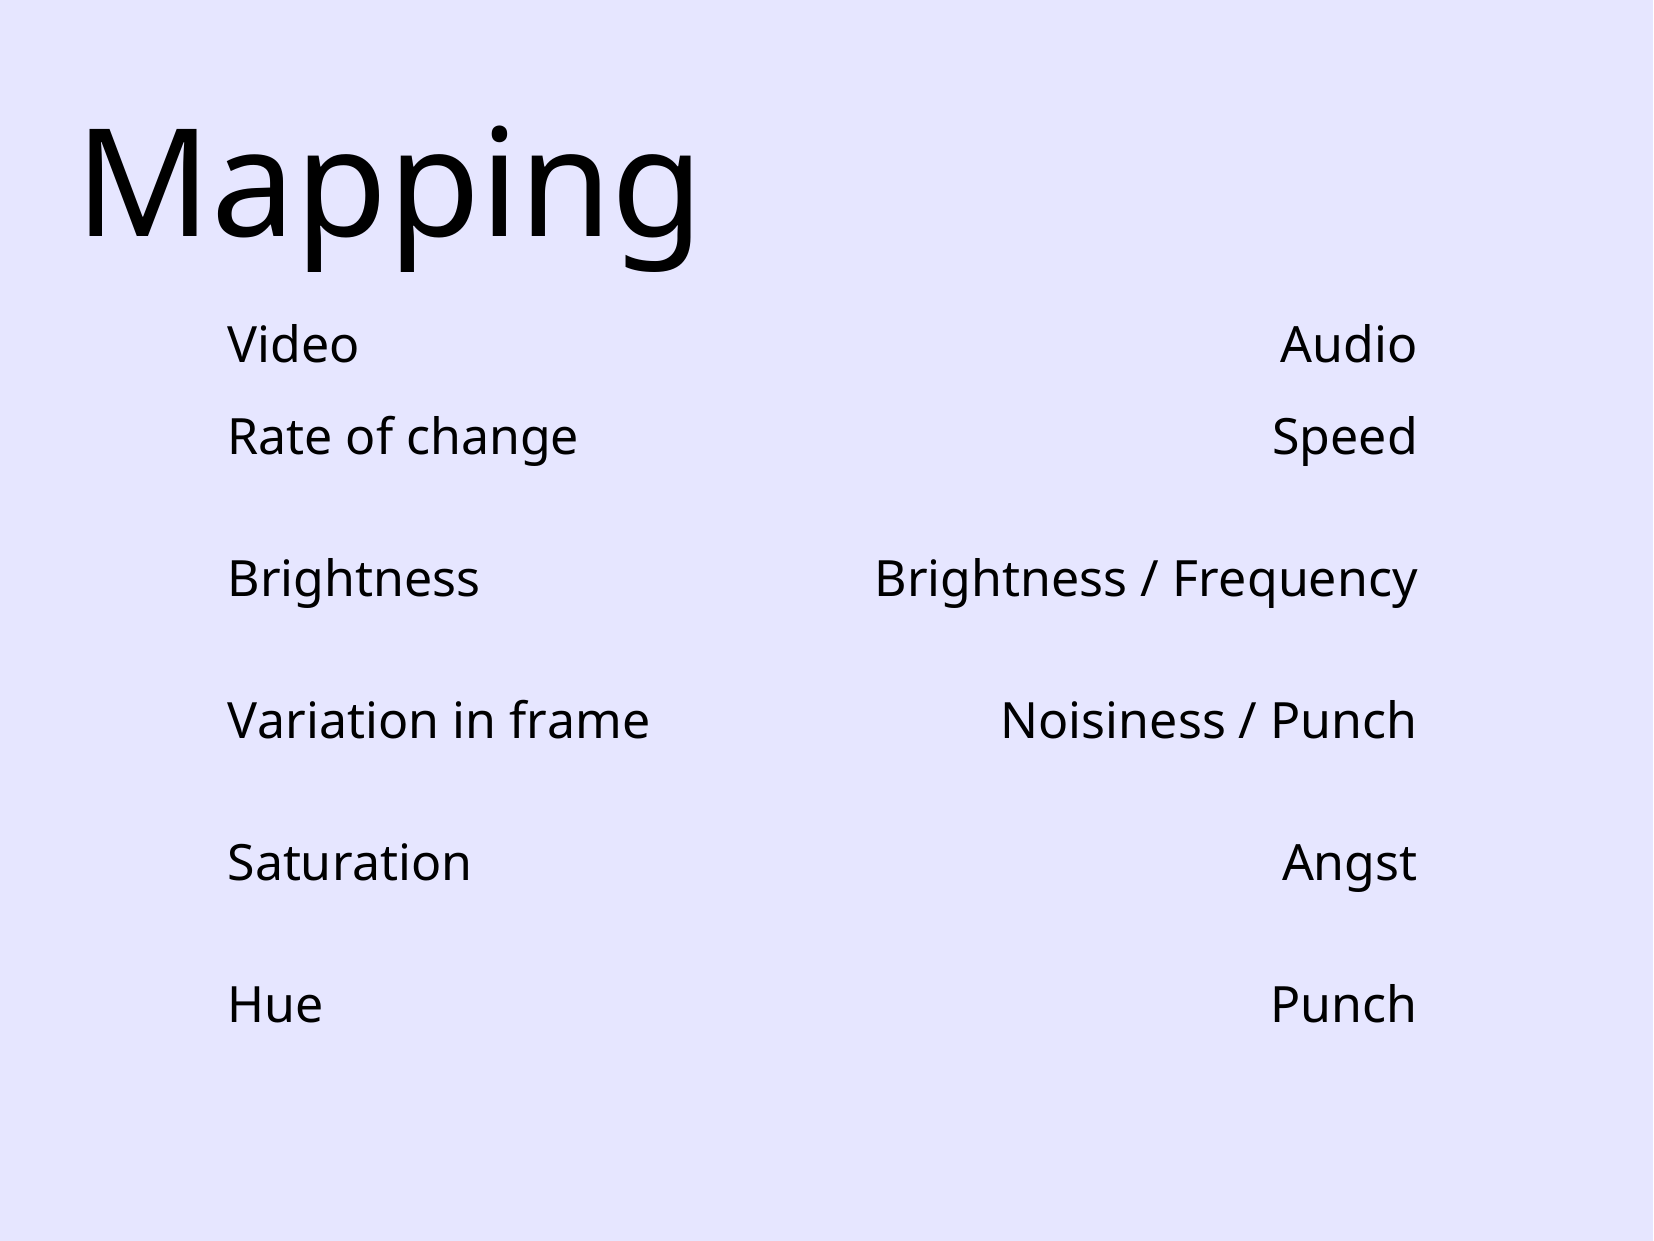

# Mapping
| Video | Audio |
| --- | --- |
| Rate of change | Speed |
| Brightness | Brightness / Frequency |
| Variation in frame | Noisiness / Punch |
| Saturation | Angst |
| Hue | Punch |
| | |